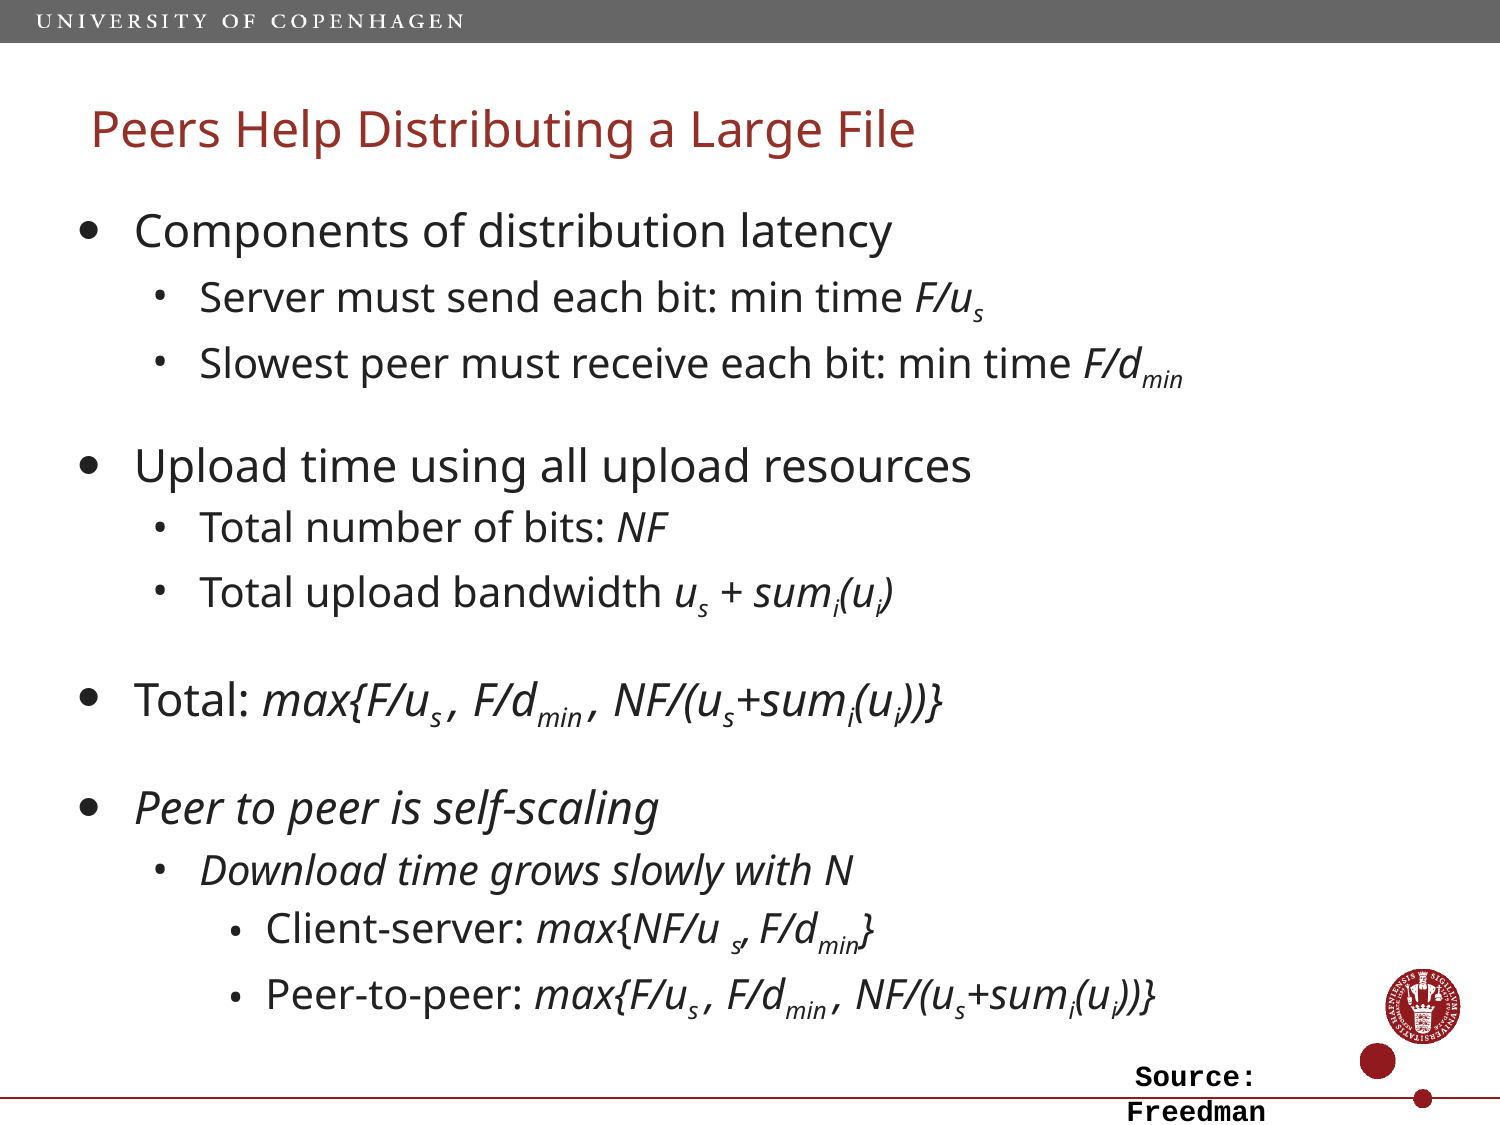

# Peers Help Distributing a Large File
Components of distribution latency
Server must send each bit: min time F/us
Slowest peer must receive each bit: min time F/dmin
Upload time using all upload resources
Total number of bits: NF
Total upload bandwidth us + sumi(ui)
Total: max{F/us , F/dmin , NF/(us+sumi(ui))}
Peer to peer is self-scaling
Download time grows slowly with N
Client-server: max{NF/u s, F/dmin}
Peer-to-peer: max{F/us , F/dmin , NF/(us+sumi(ui))}
Source: Freedman